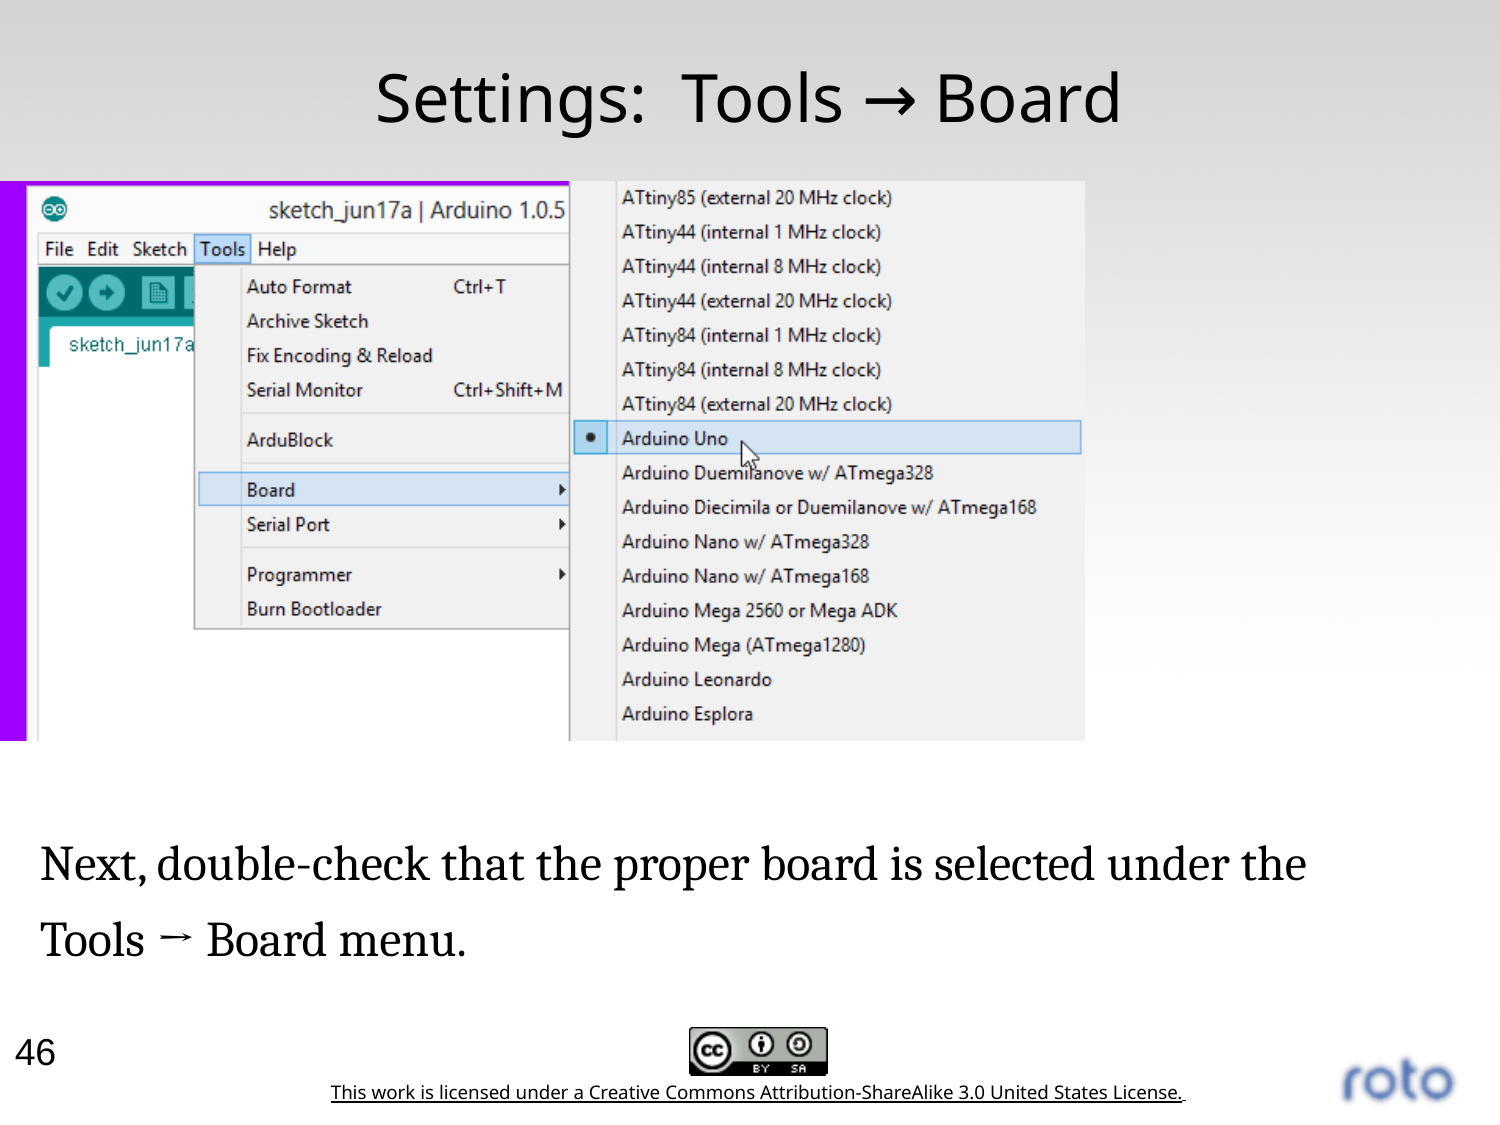

# Settings: Tools → Board
Next, double-check that the proper board is selected under the
Tools → Board menu.